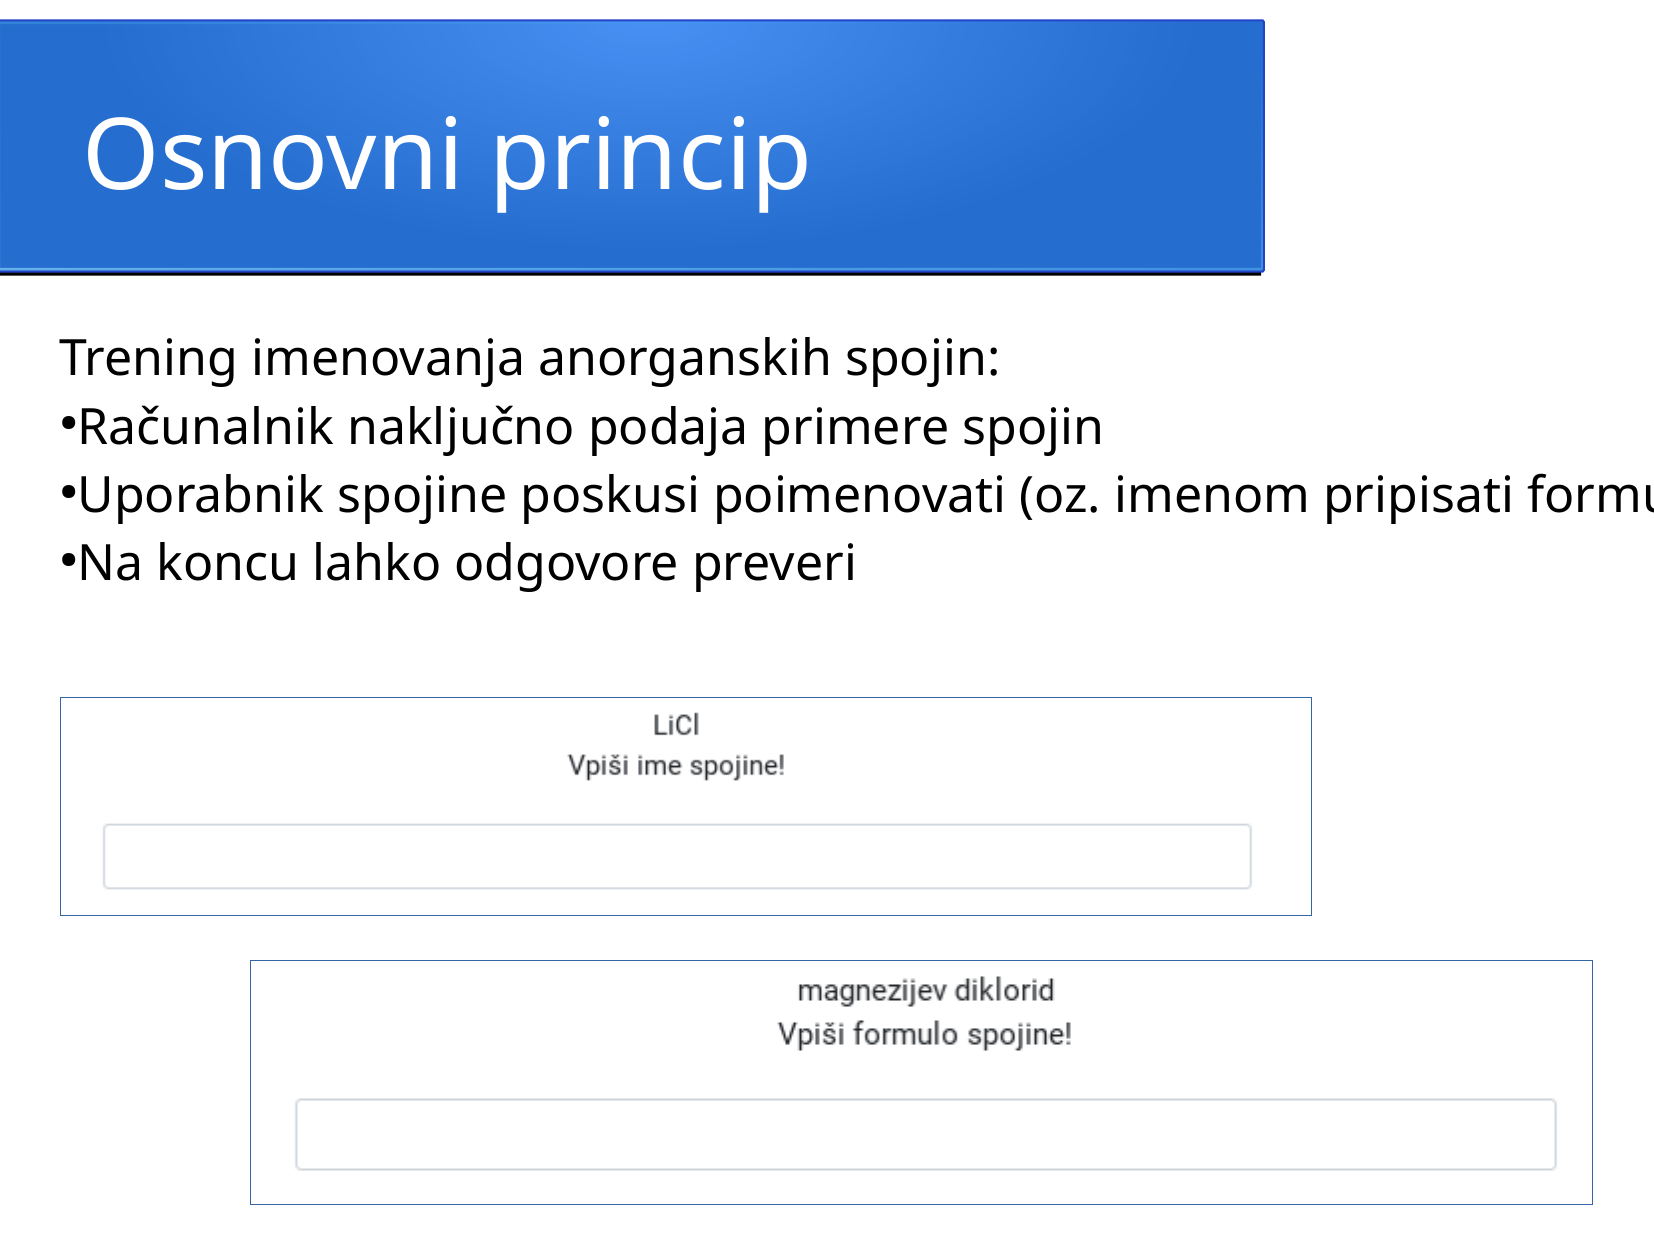

# Osnovni princip
Trening imenovanja anorganskih spojin:
Računalnik naključno podaja primere spojin
Uporabnik spojine poskusi poimenovati (oz. imenom pripisati formulo)
Na koncu lahko odgovore preveri